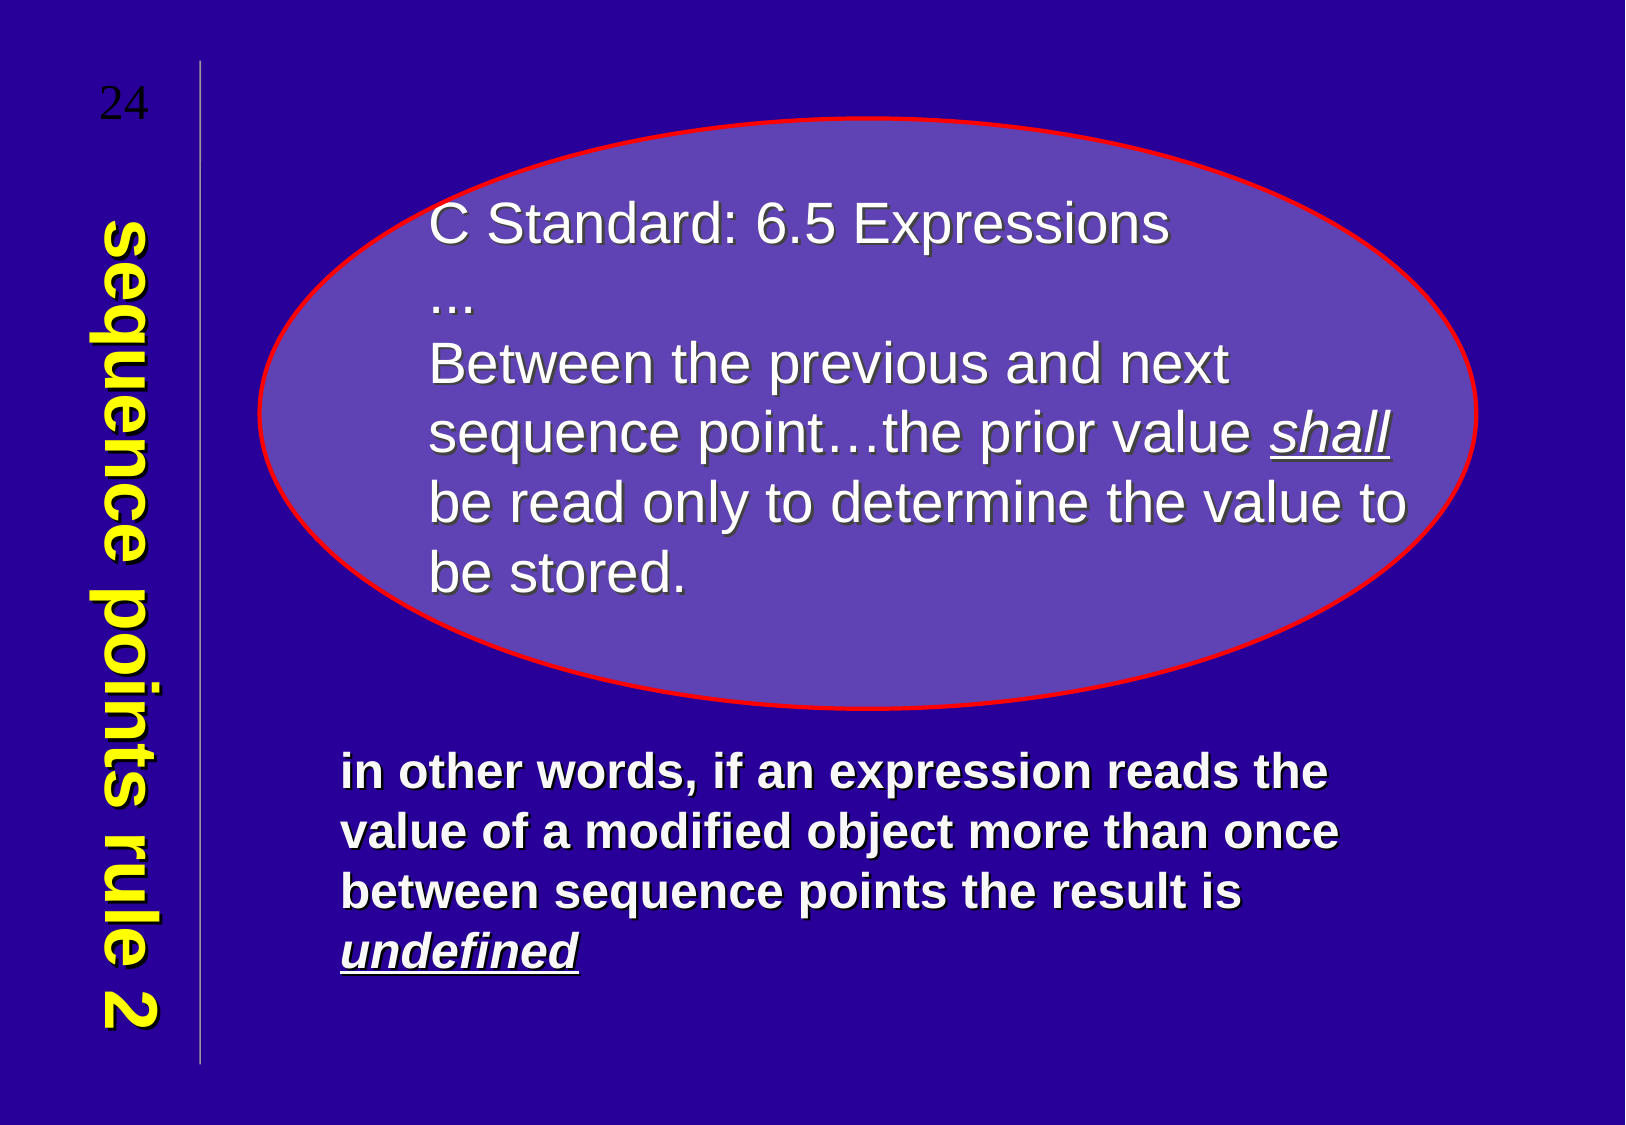

24
C Standard: 6.5 Expressions
...
Between the previous and next sequence point…the prior value shall be read only to determine the value to be stored.
# sequence points rule 2
in other words, if an expression reads the value of a modified object more than once between sequence points the result is undefined